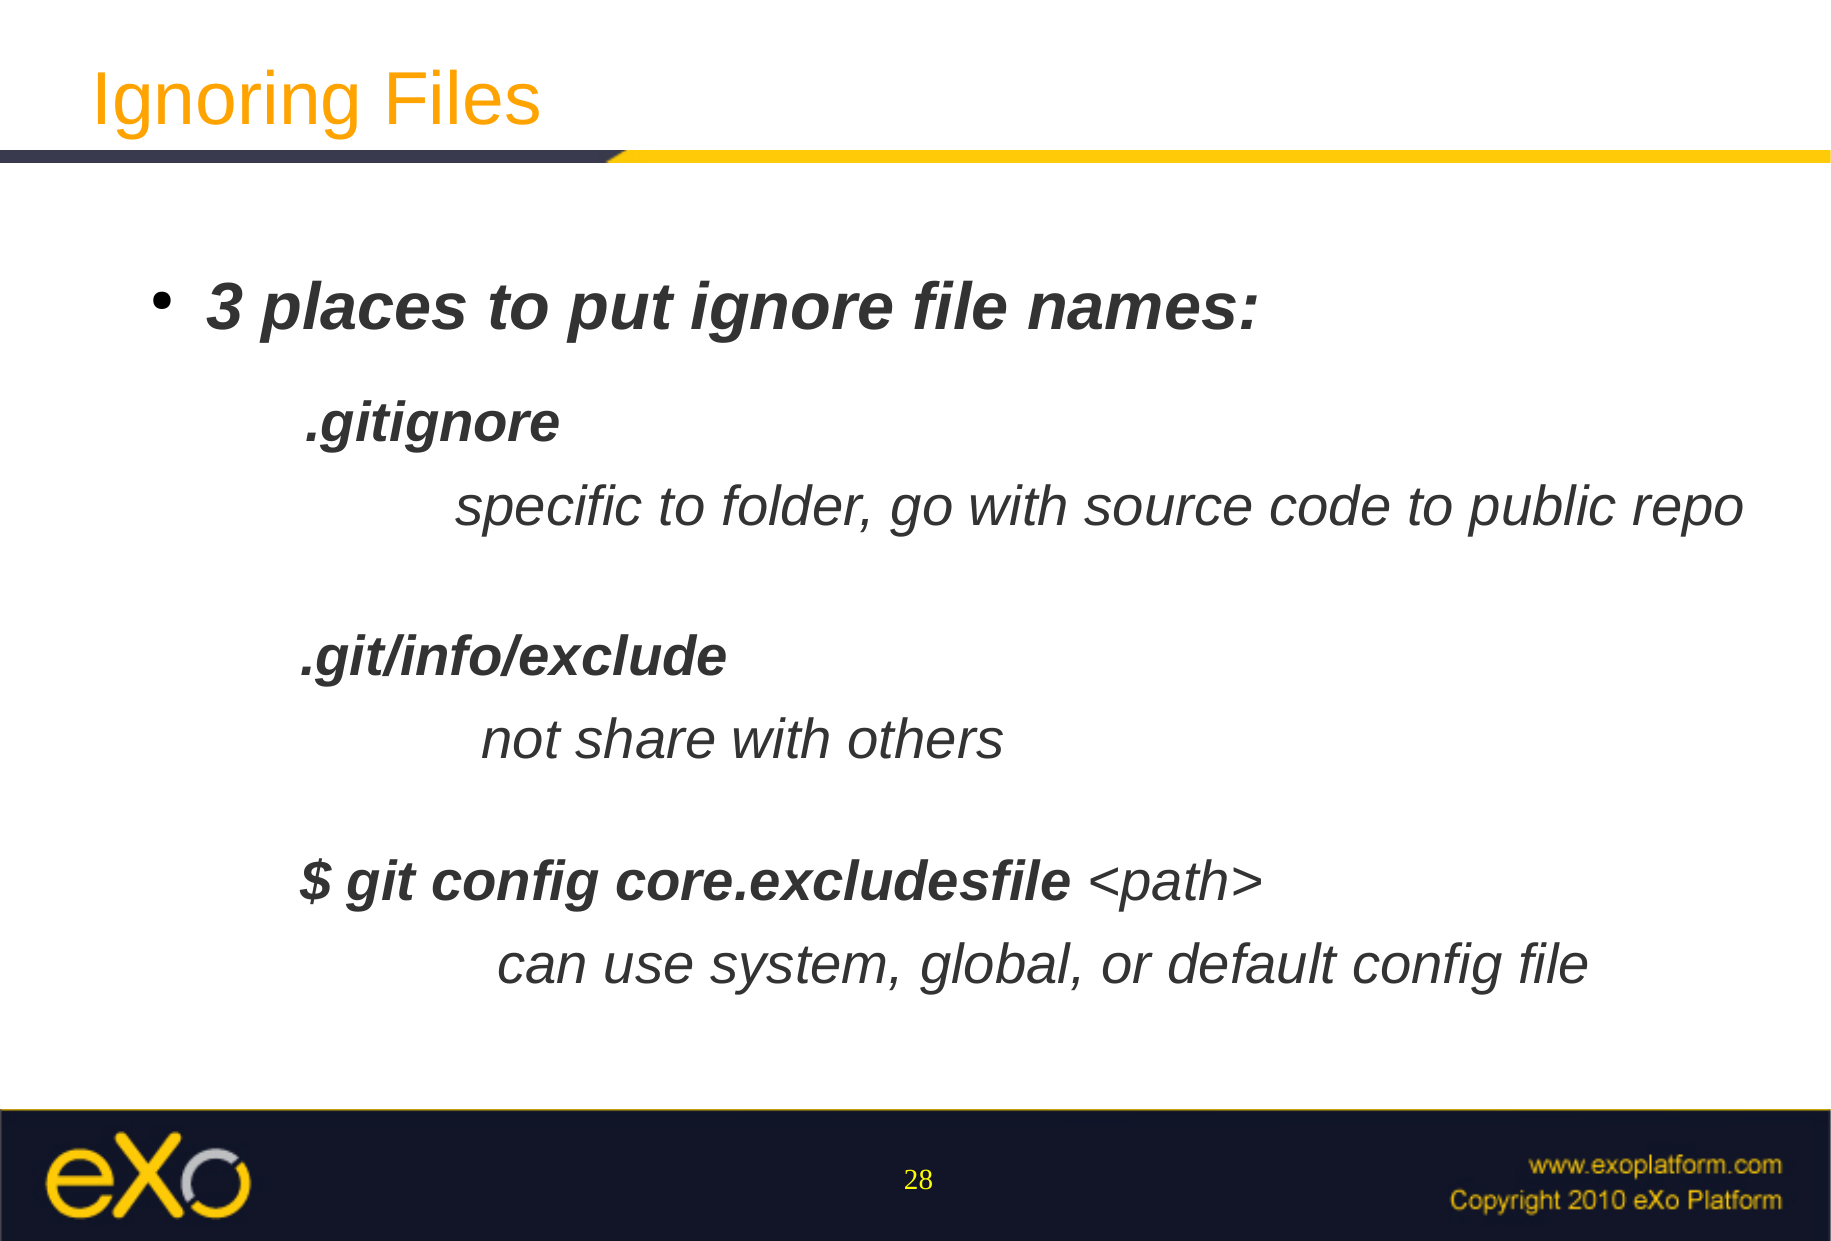

Ignoring Files
# 3 places to put ignore file names:
.gitignore
specific to folder, go with source code to public repo
.git/info/exclude
 not share with others
$ git config core.excludesfile <path>
 can use system, global, or default config file